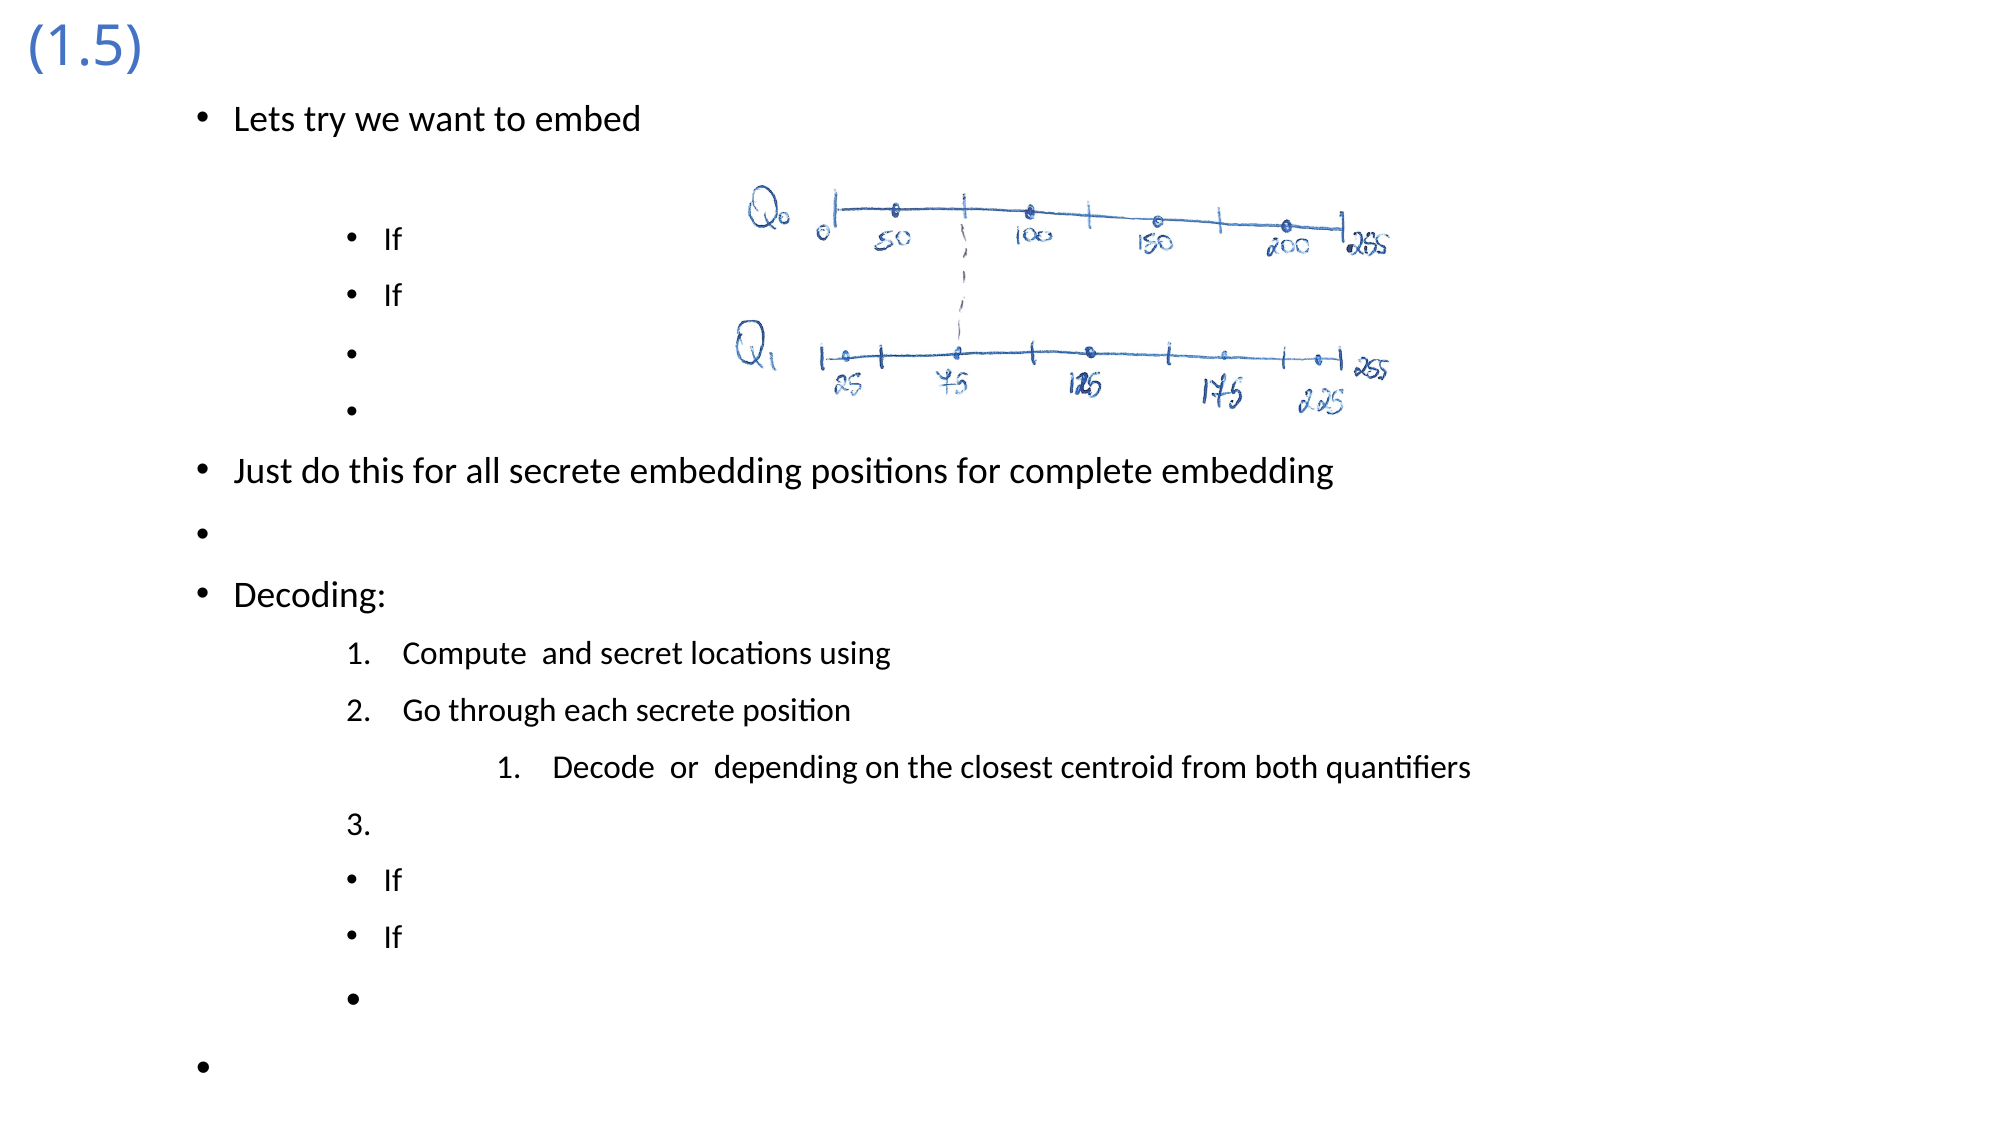

# (1.5)
Lets try we want to embed
If
If
Just do this for all secrete embedding positions for complete embedding
Decoding:
Compute and secret locations using
Go through each secrete position
Decode or depending on the closest centroid from both quantifiers
If
If